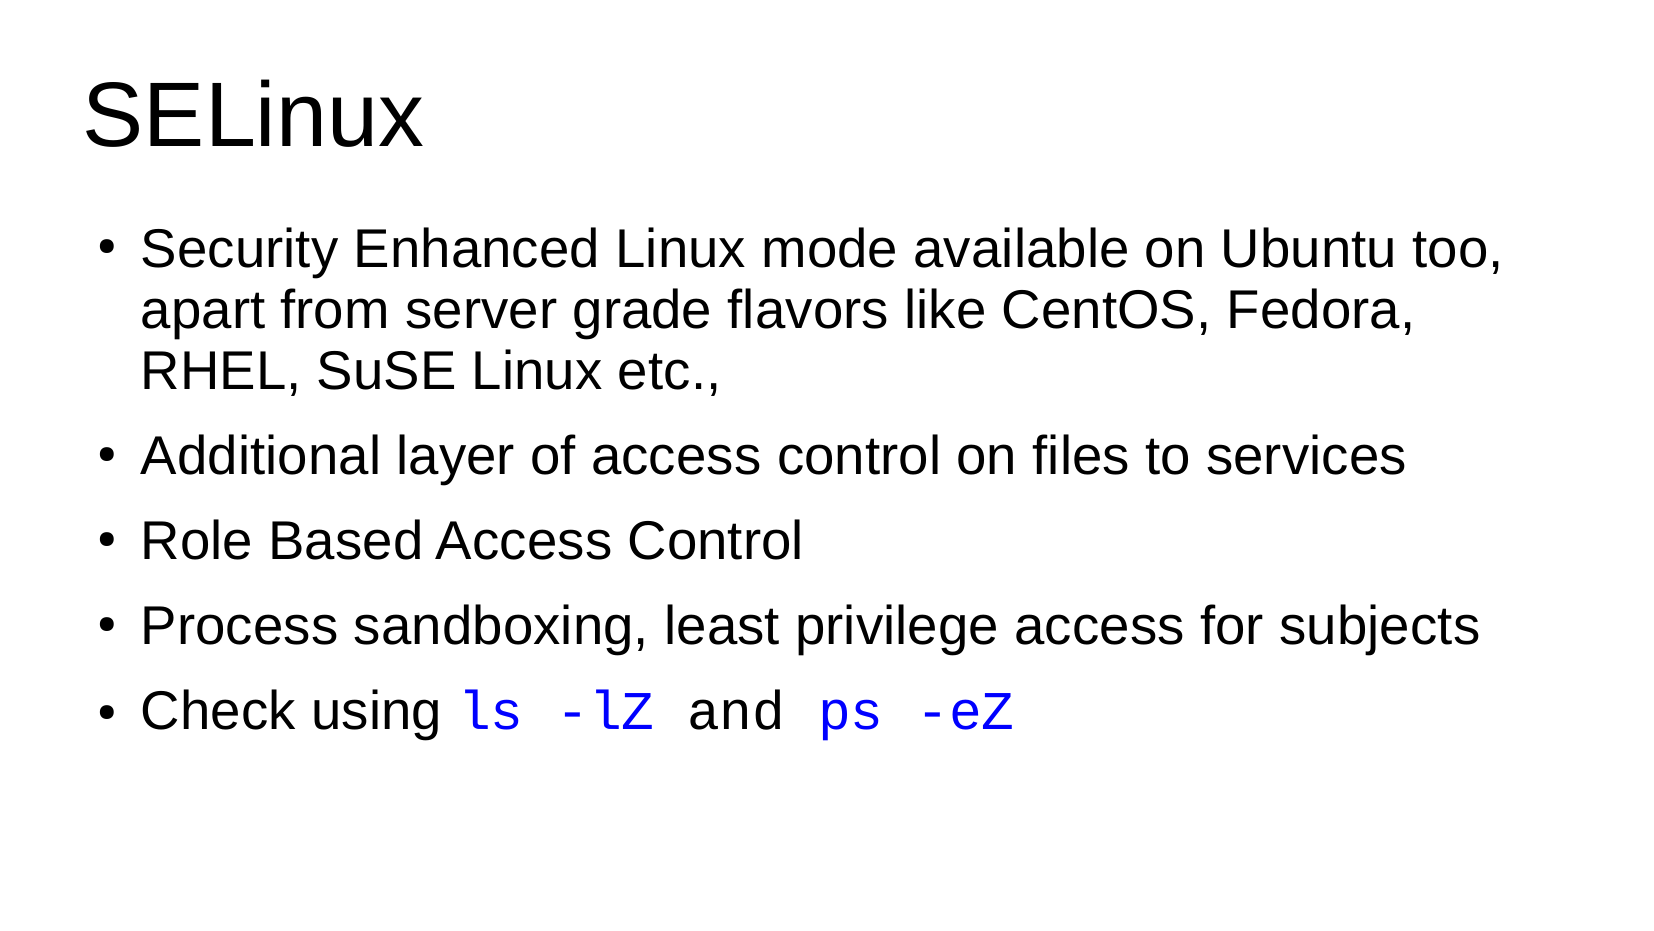

# SELinux
Security Enhanced Linux mode available on Ubuntu too, apart from server grade flavors like CentOS, Fedora, RHEL, SuSE Linux etc.,
Additional layer of access control on files to services
Role Based Access Control
Process sandboxing, least privilege access for subjects
Check using ls -lZ and ps -eZ